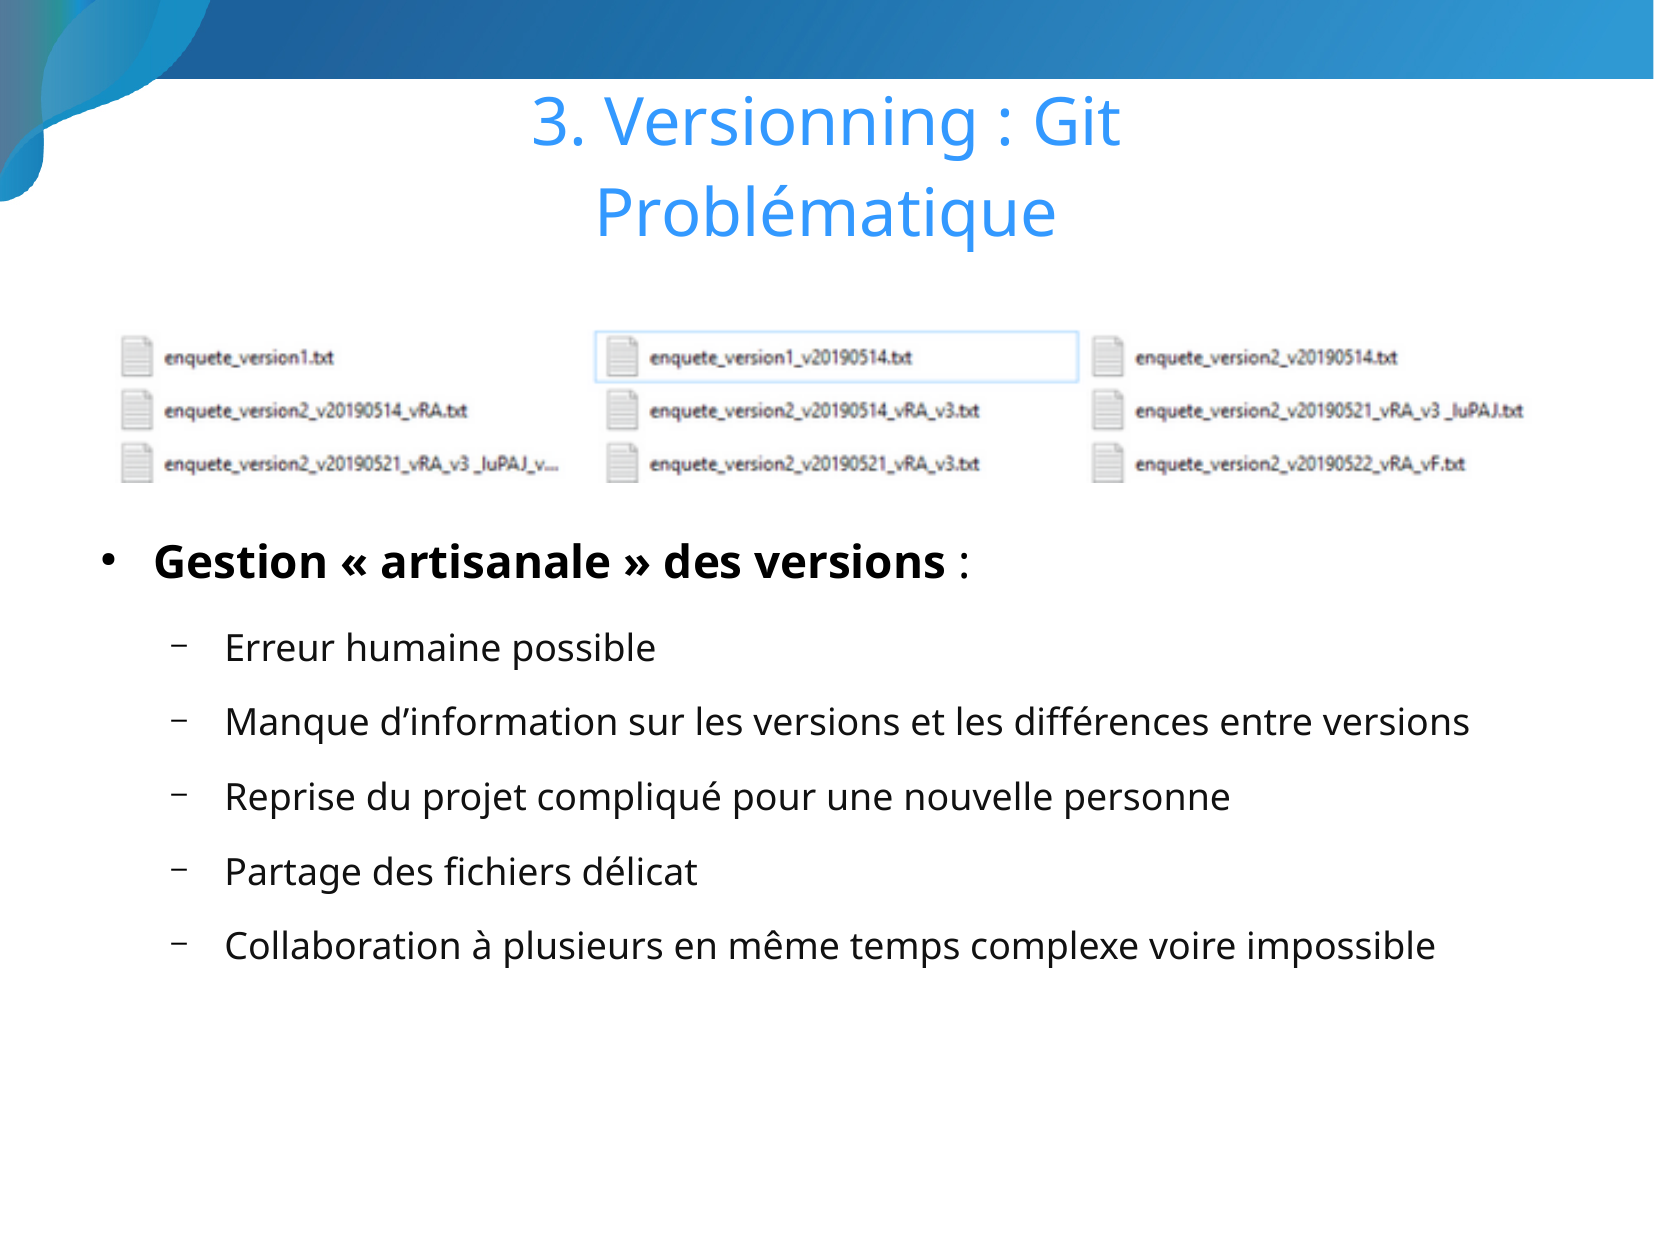

# 3. Versionning : Git Problématique
Gestion « artisanale » des versions :
Erreur humaine possible
Manque d’information sur les versions et les différences entre versions
Reprise du projet compliqué pour une nouvelle personne
Partage des fichiers délicat
Collaboration à plusieurs en même temps complexe voire impossible